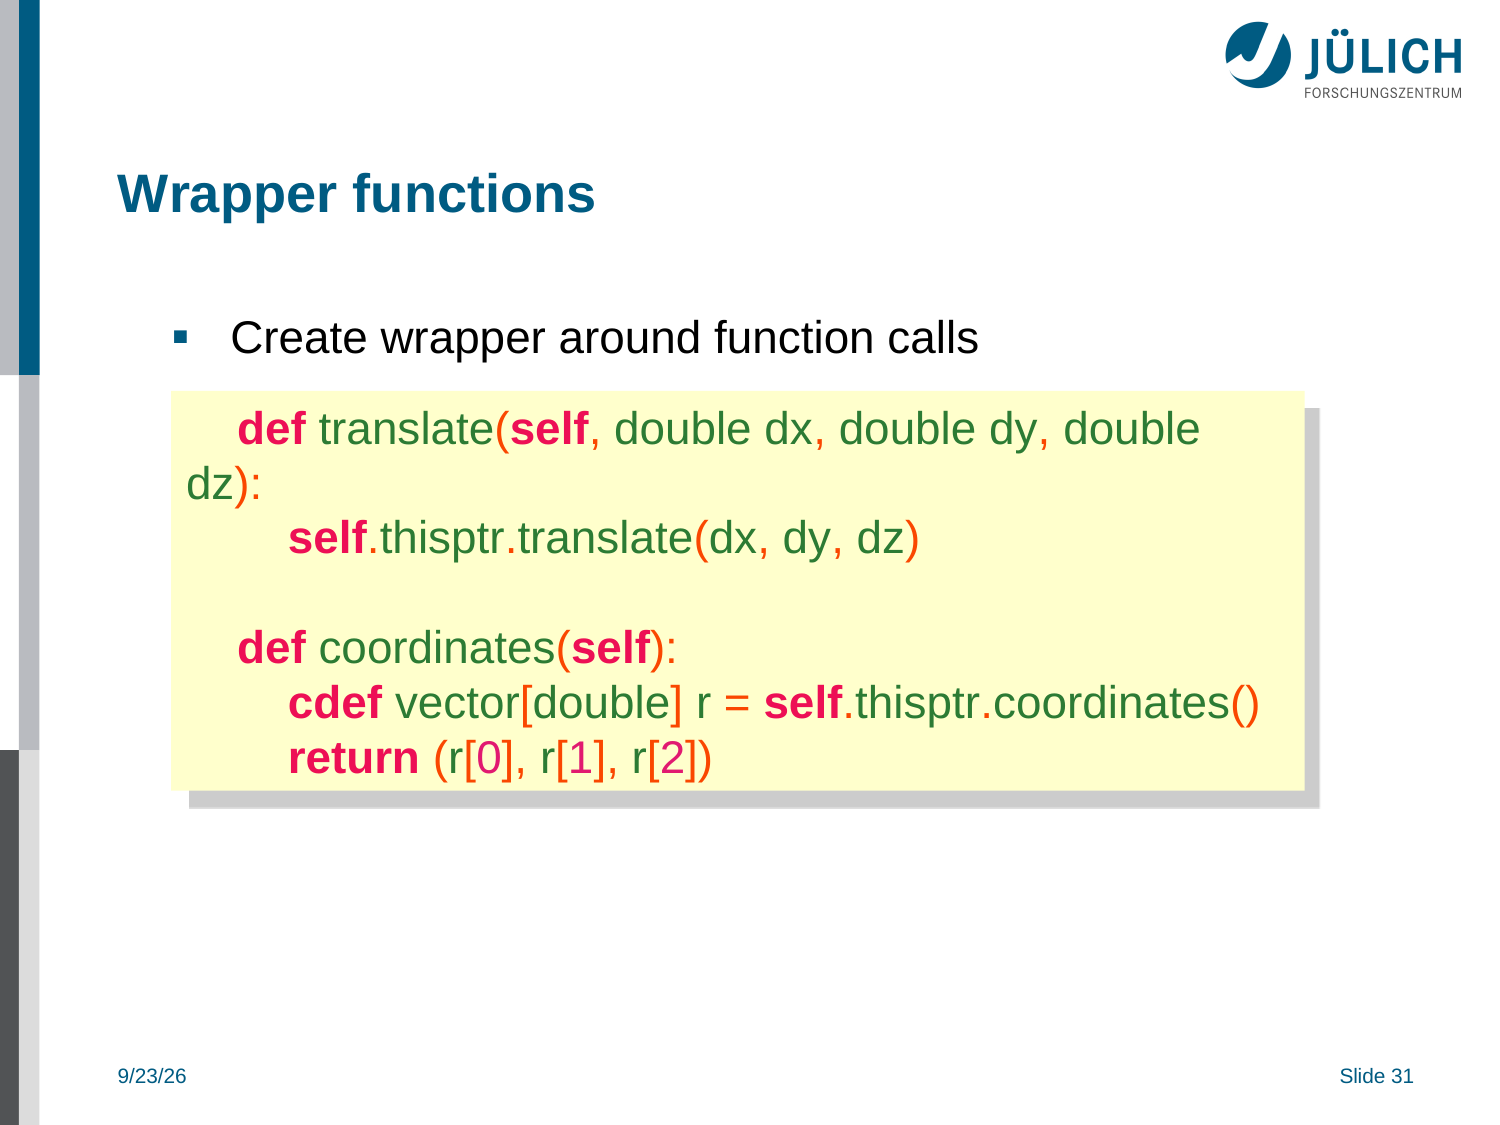

# Wrapper functions
Create wrapper around function calls
 def translate(self, double dx, double dy, double dz):
 self.thisptr.translate(dx, dy, dz)
 def coordinates(self):
 cdef vector[double] r = self.thisptr.coordinates()
 return (r[0], r[1], r[2])